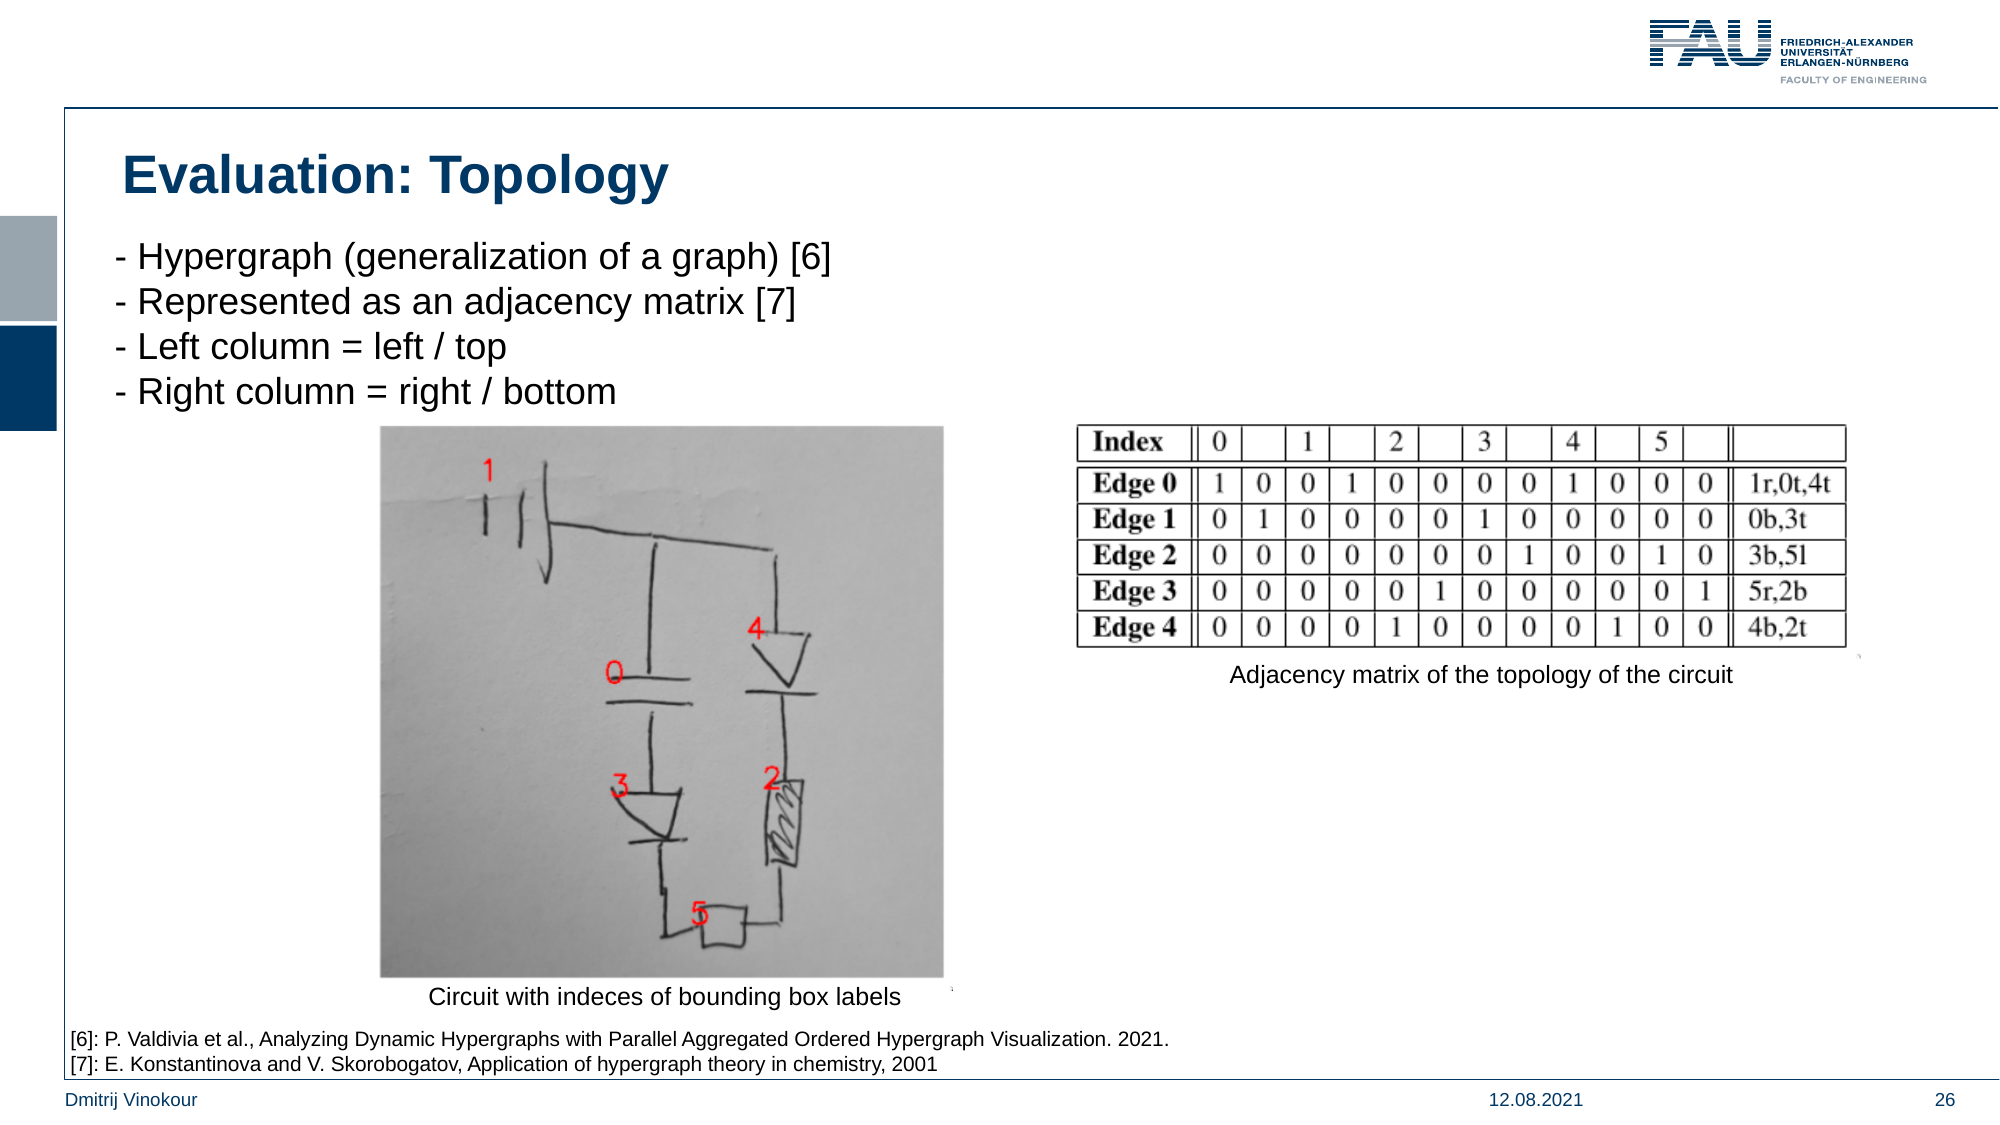

Evaluation: Topology
- Hypergraph (generalization of a graph) [6]
- Represented as an adjacency matrix [7]
- Left column = left / top
- Right column = right / bottom
Adjacency matrix of the topology of the circuit
Circuit with indeces of bounding box labels
[6]: P. Valdivia et al., Analyzing Dynamic Hypergraphs with Parallel Aggregated Ordered Hypergraph Visualization. 2021.
[7]: E. Konstantinova and V. Skorobogatov, Application of hypergraph theory in chemistry, 2001
12.08.2021
Dmitrij Vinokour